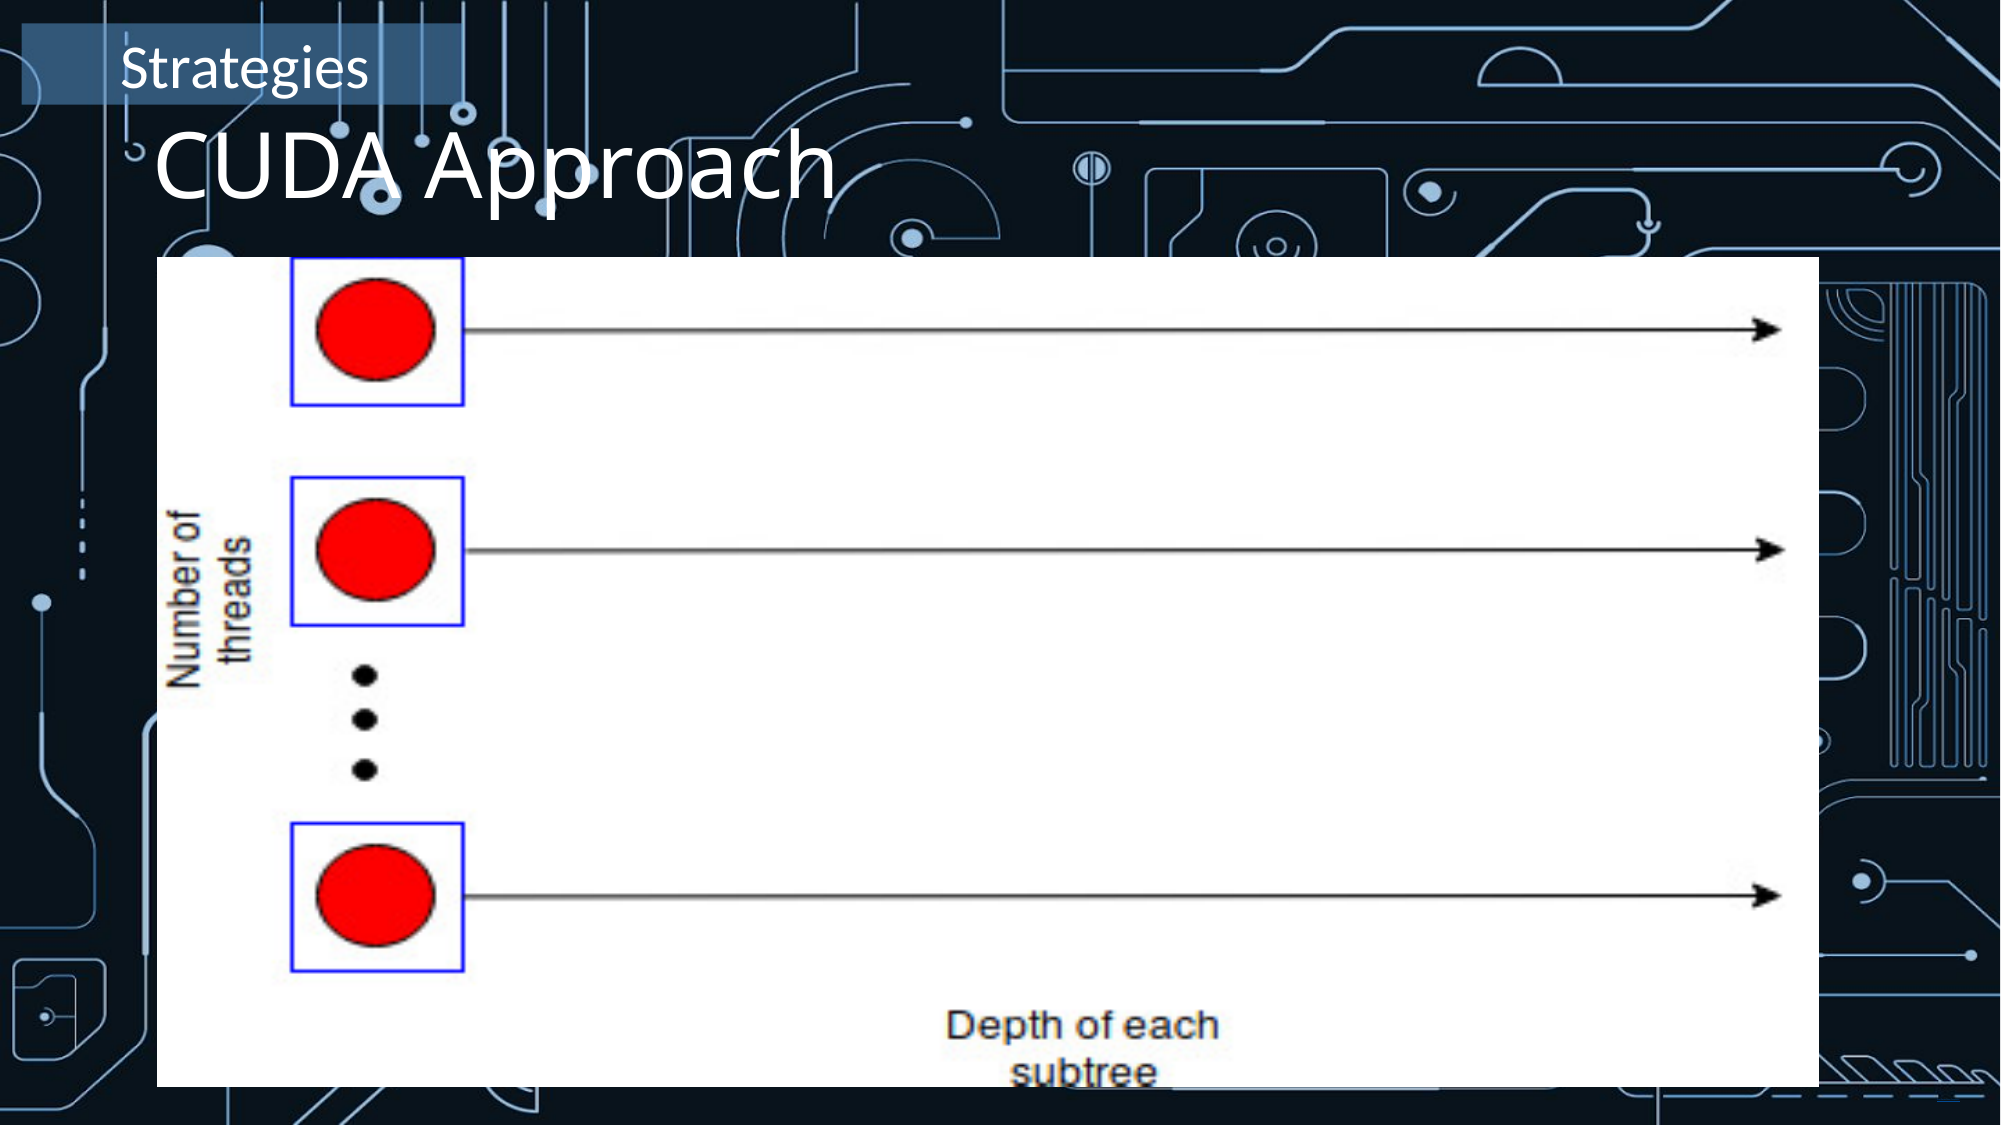

Strategies
# CUDA Approach
Free PowerPoint Templates